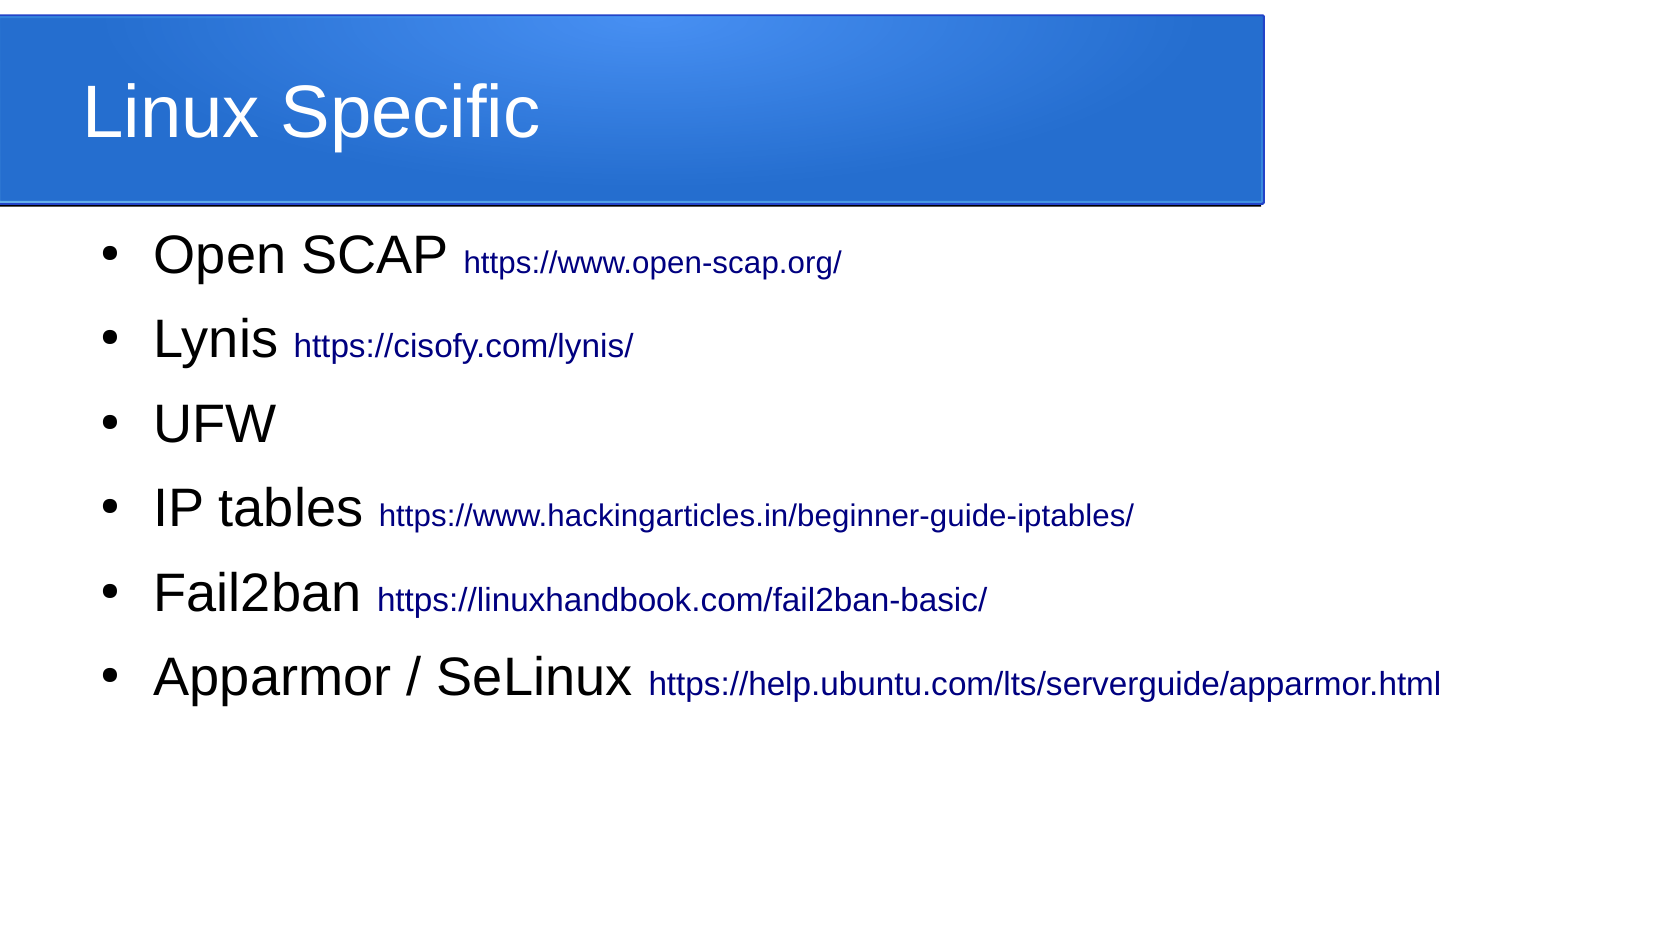

# Linux Specific
Open SCAP https://www.open-scap.org/
Lynis https://cisofy.com/lynis/
UFW
IP tables https://www.hackingarticles.in/beginner-guide-iptables/
Fail2ban https://linuxhandbook.com/fail2ban-basic/
Apparmor / SeLinux https://help.ubuntu.com/lts/serverguide/apparmor.html